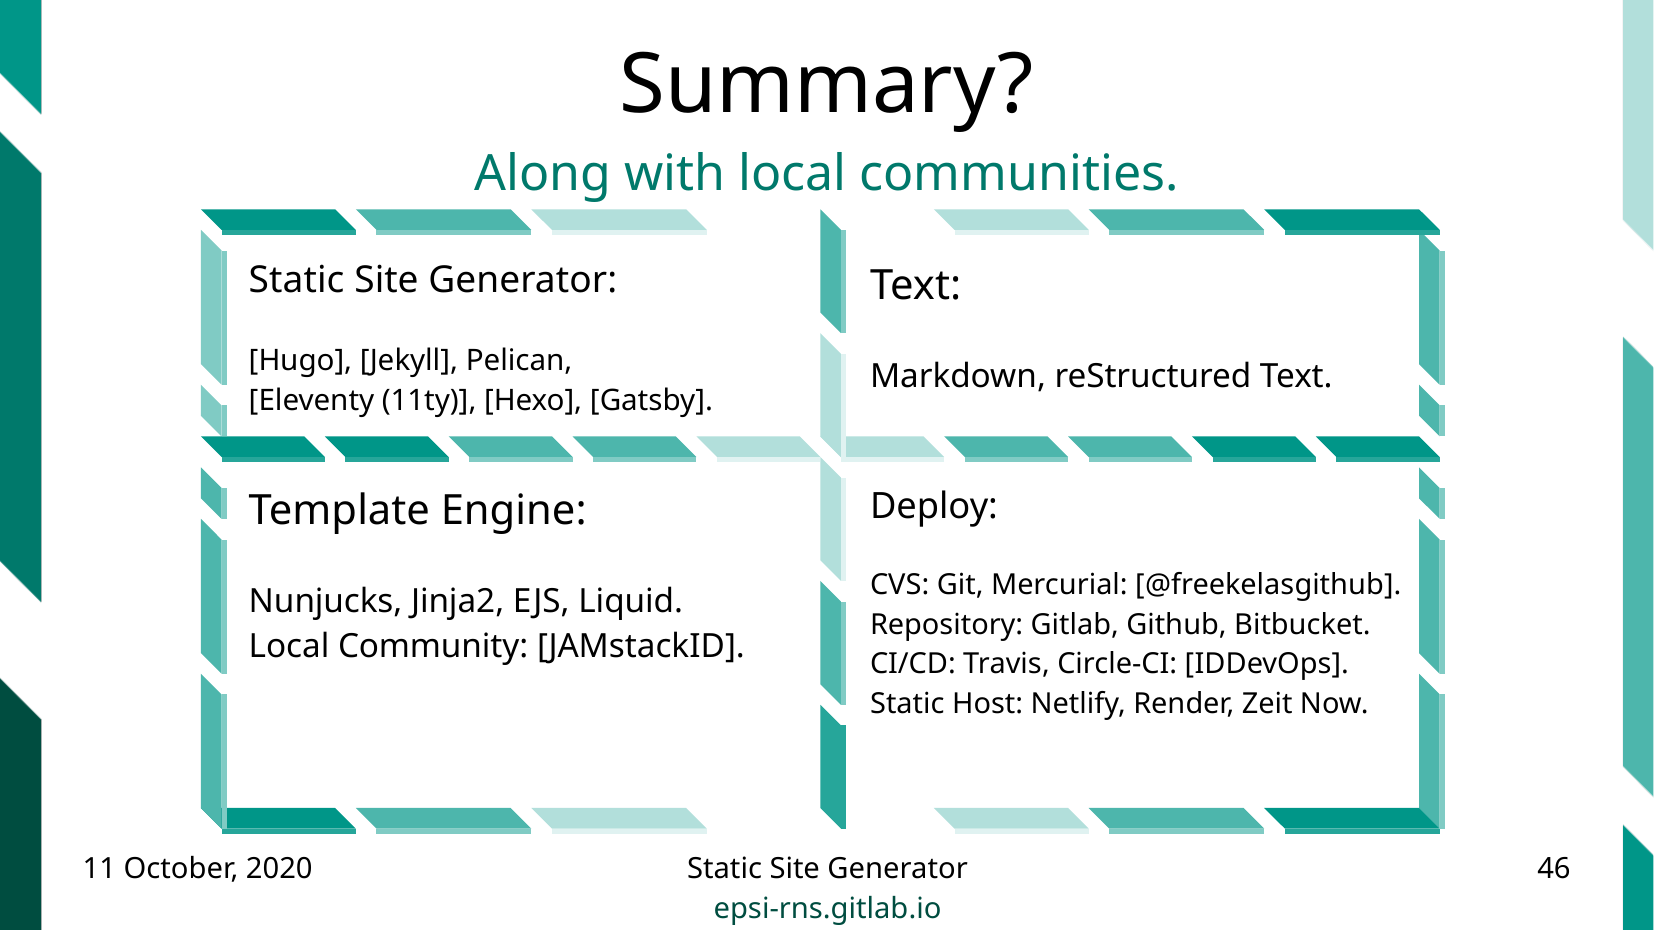

# Summary? Along with local communities.
Static Site Generator:
[Hugo], [Jekyll], Pelican,
[Eleventy (11ty)], [Hexo], [Gatsby].
Text:
Markdown, reStructured Text.
Template Engine:
Nunjucks, Jinja2, EJS, Liquid.
Local Community: [JAMstackID].
Deploy:
CVS: Git, Mercurial: [@freekelasgithub].
Repository: Gitlab, Github, Bitbucket.
CI/CD: Travis, Circle-CI: [IDDevOps].
Static Host: Netlify, Render, Zeit Now.
11 October, 2020
Static Site Generator
46